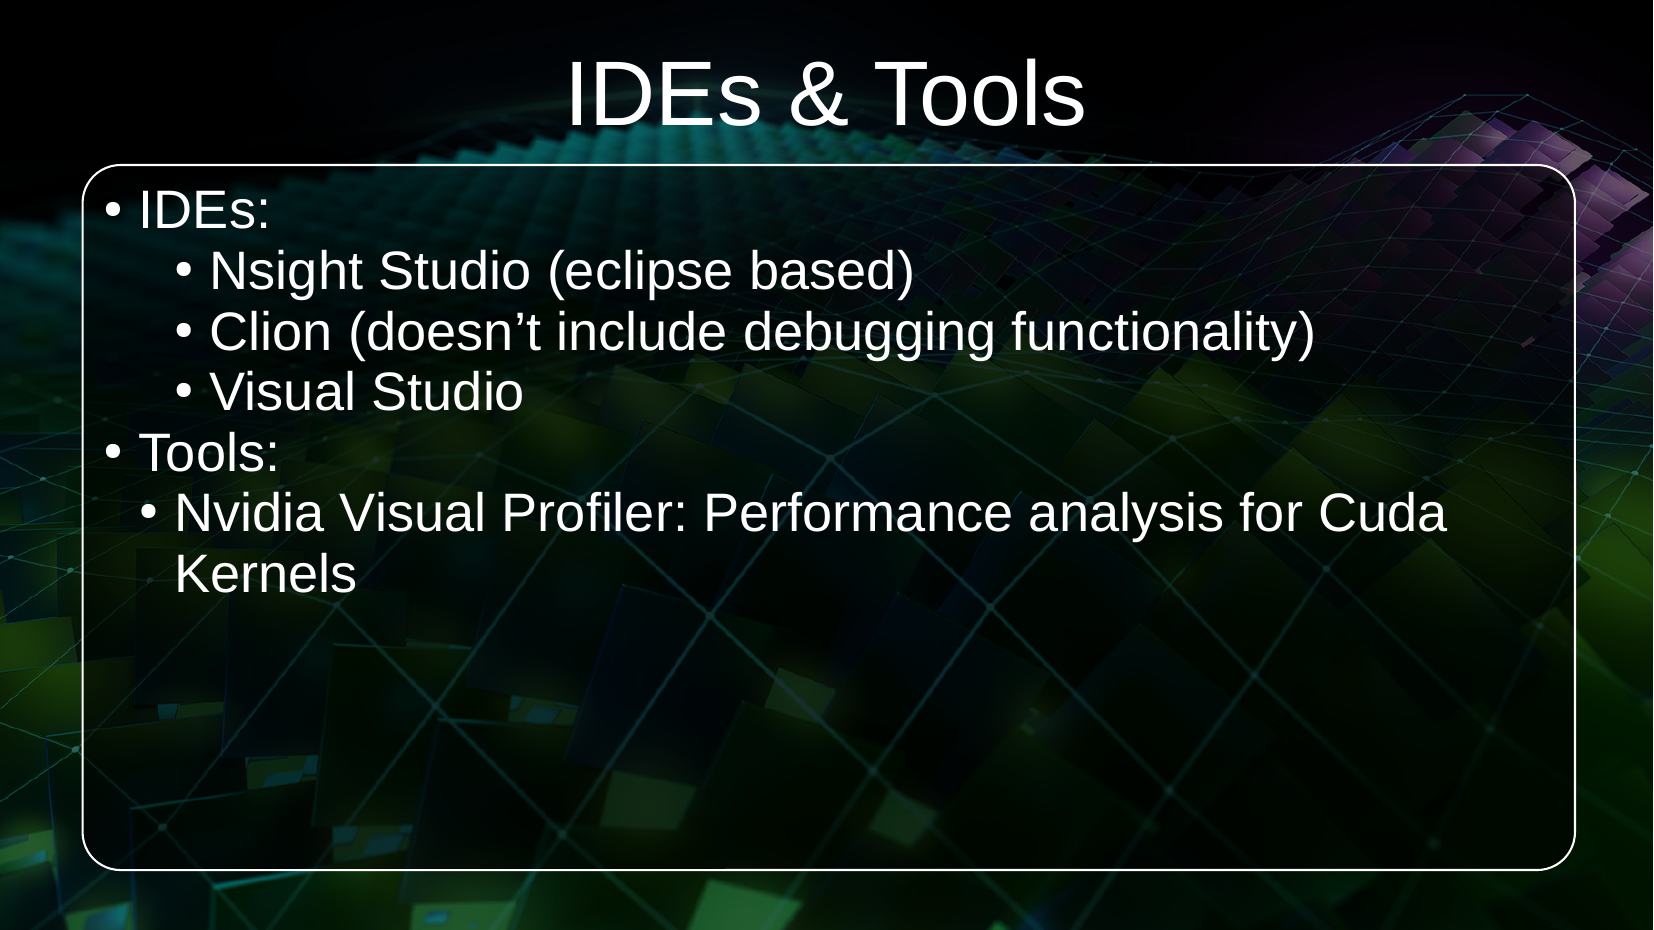

# IDEs & Tools
IDEs:
Nsight Studio (eclipse based)
Clion (doesn’t include debugging functionality)
Visual Studio
Tools:
Nvidia Visual Profiler: Performance analysis for Cuda Kernels